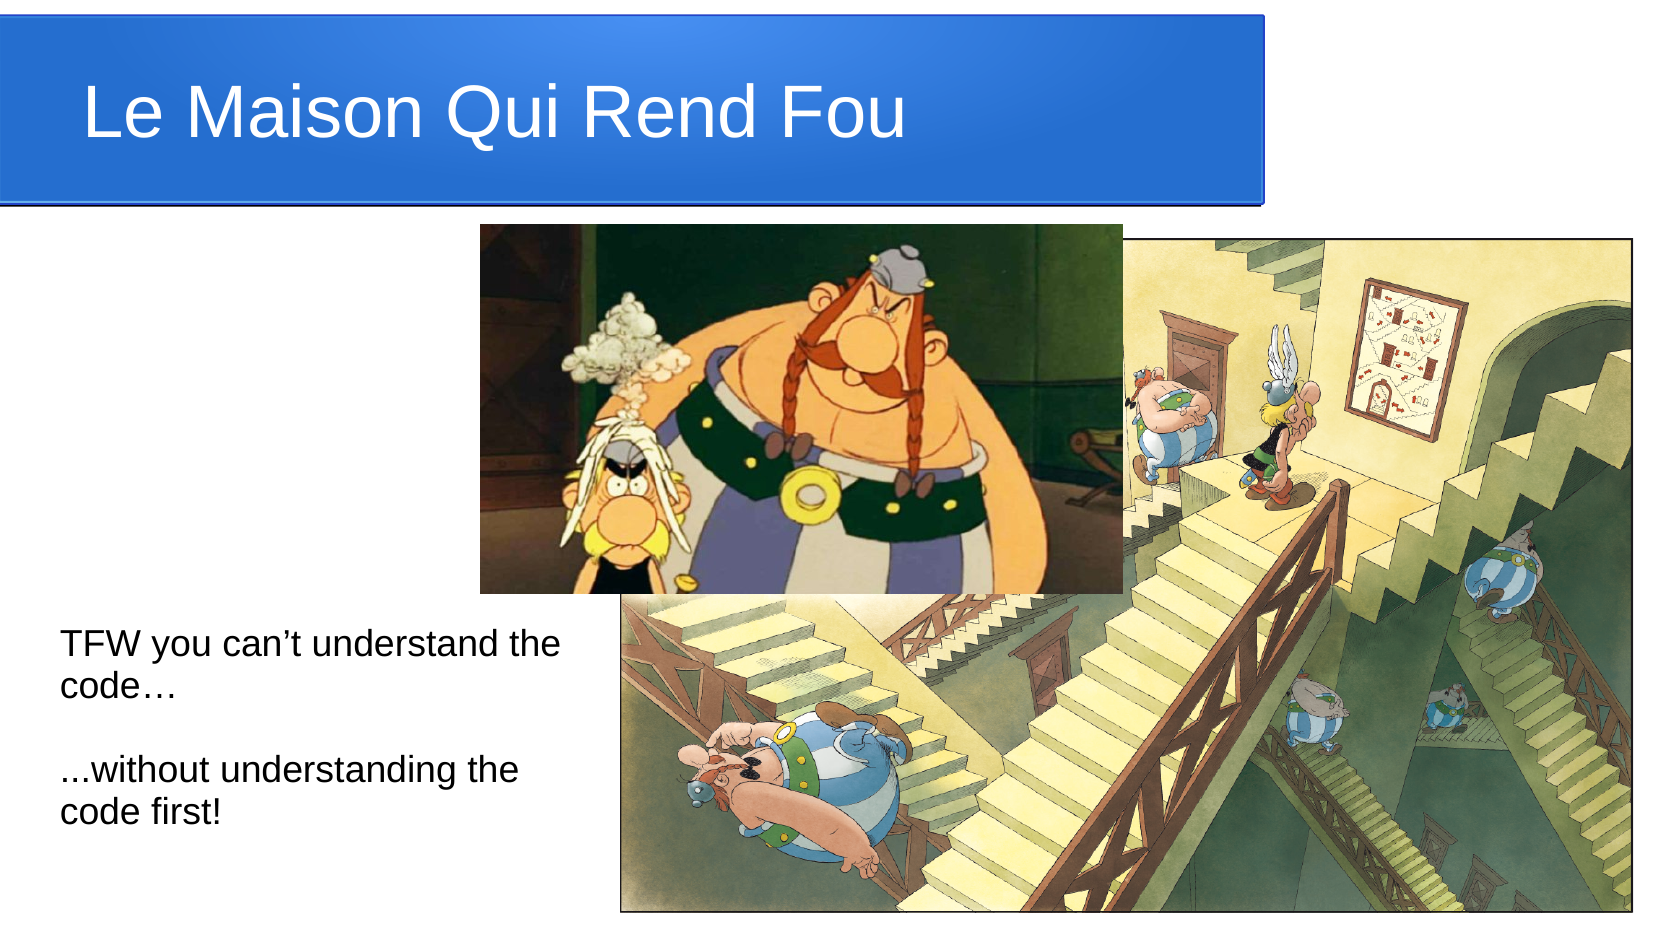

# Le Maison Qui Rend Fou
TFW you can’t understand the
code…
...without understanding the
code first!